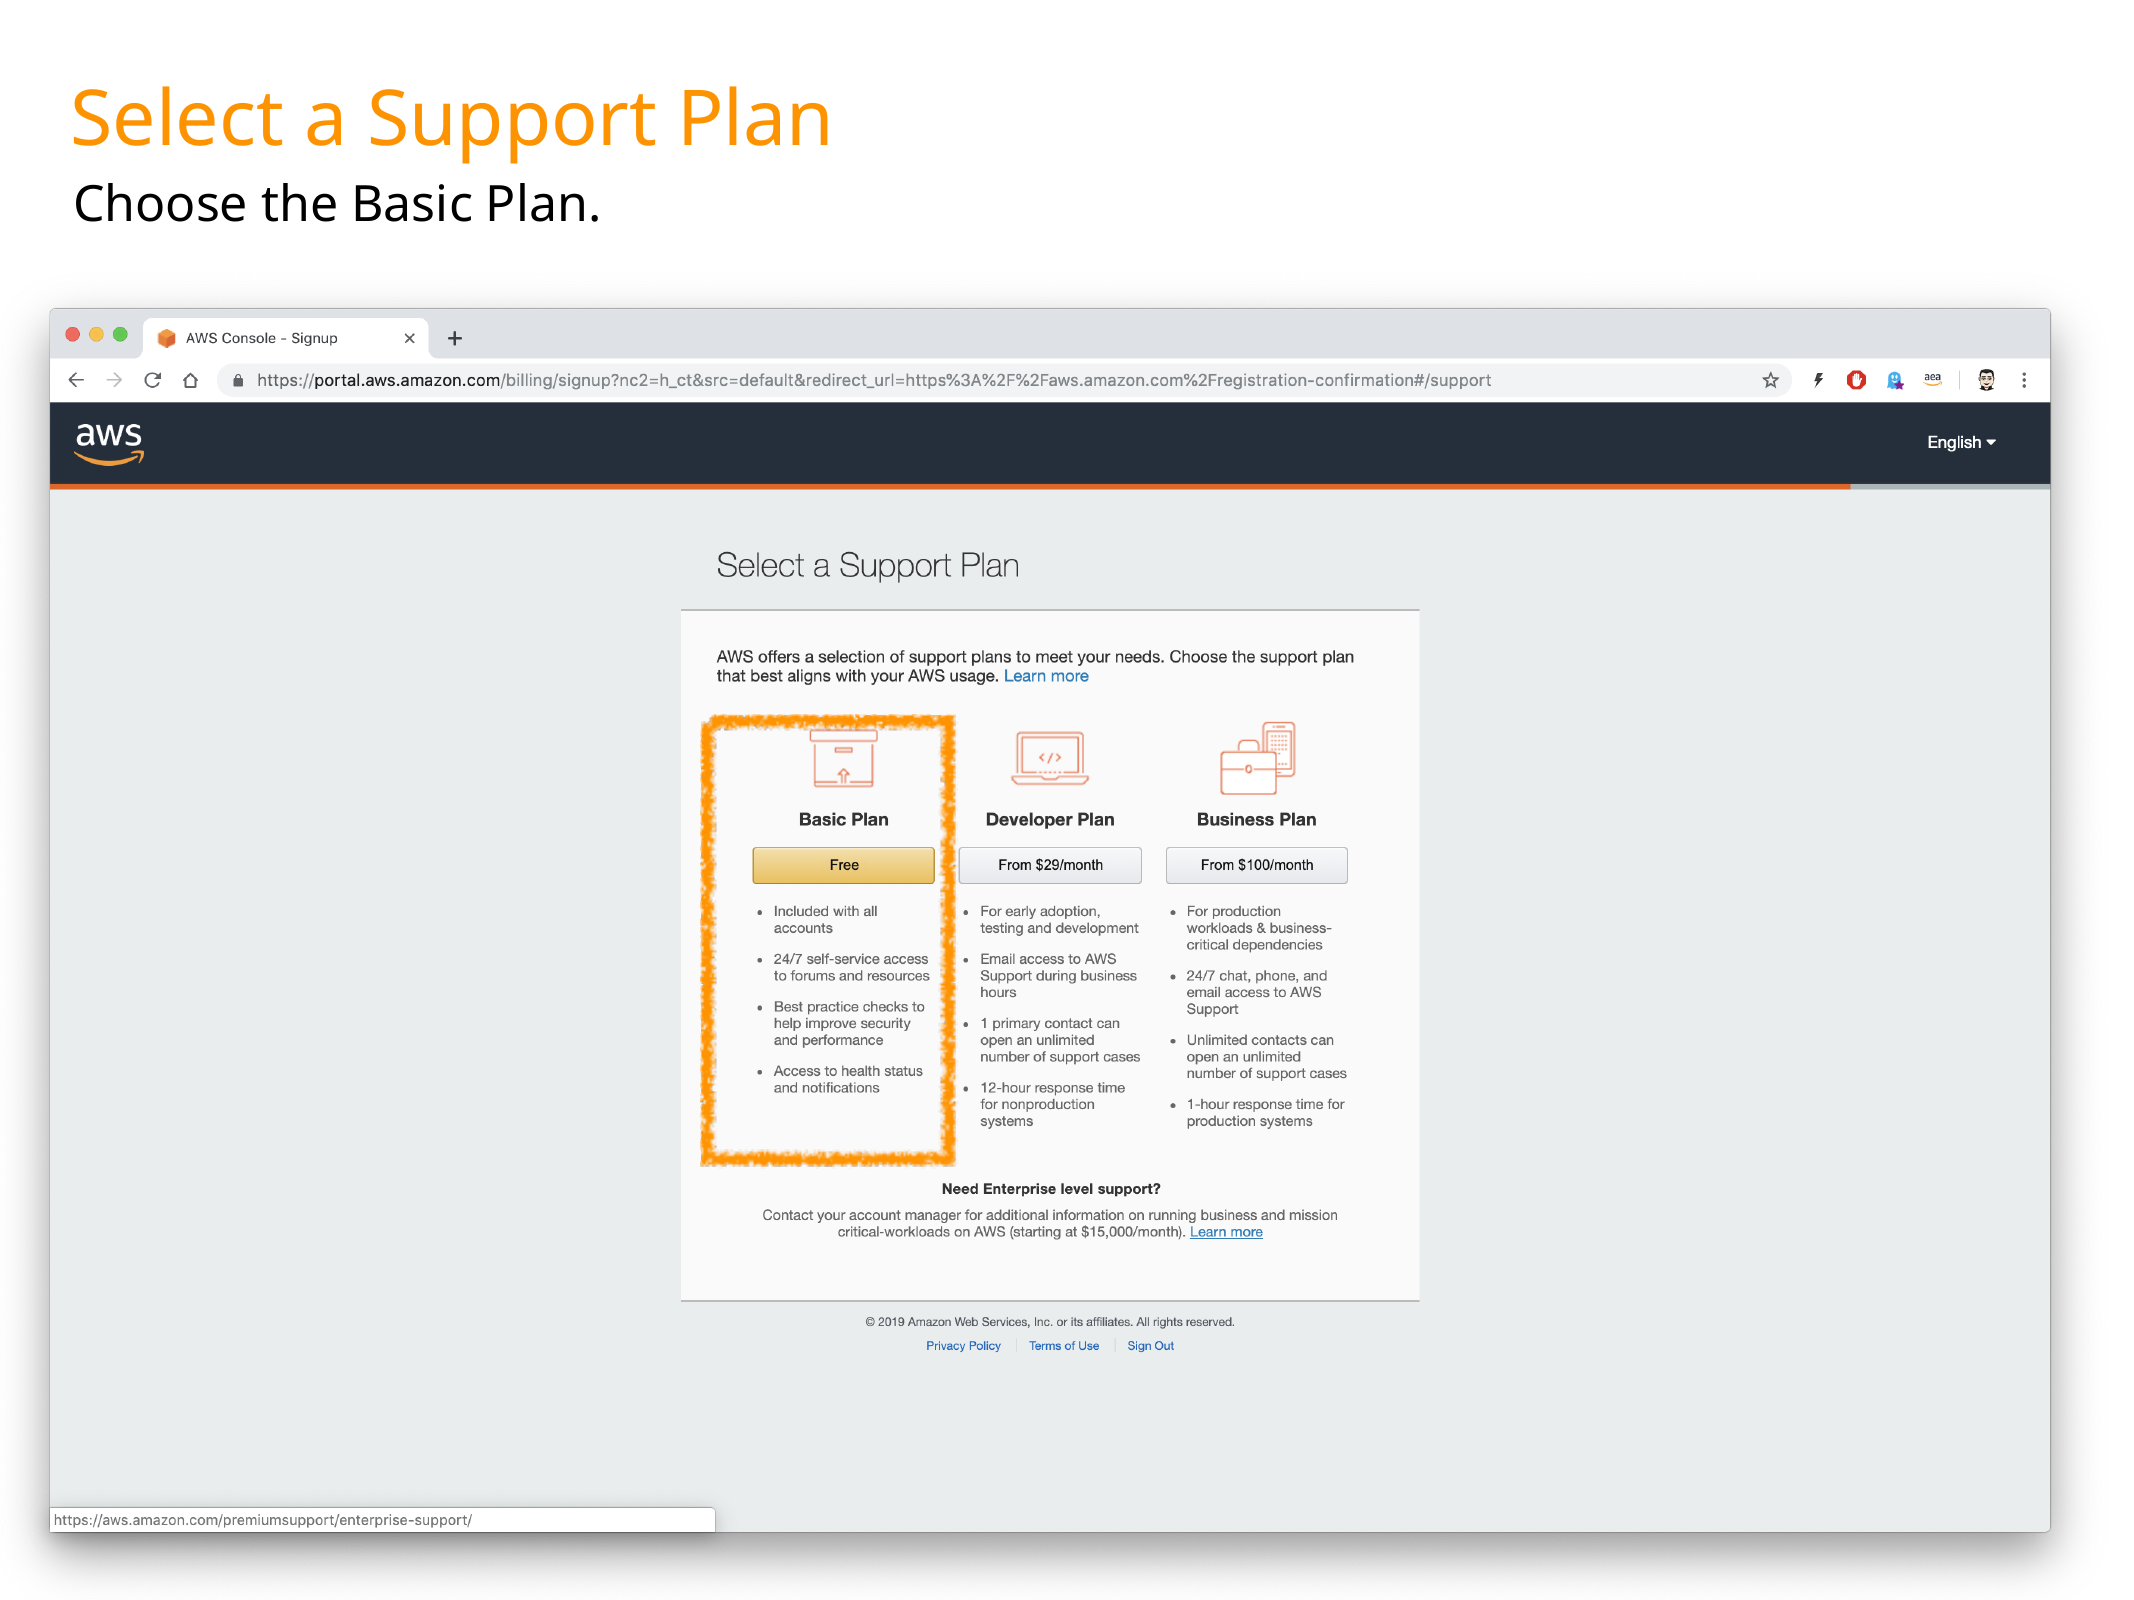

Select a Support Plan
Choose the Basic Plan.